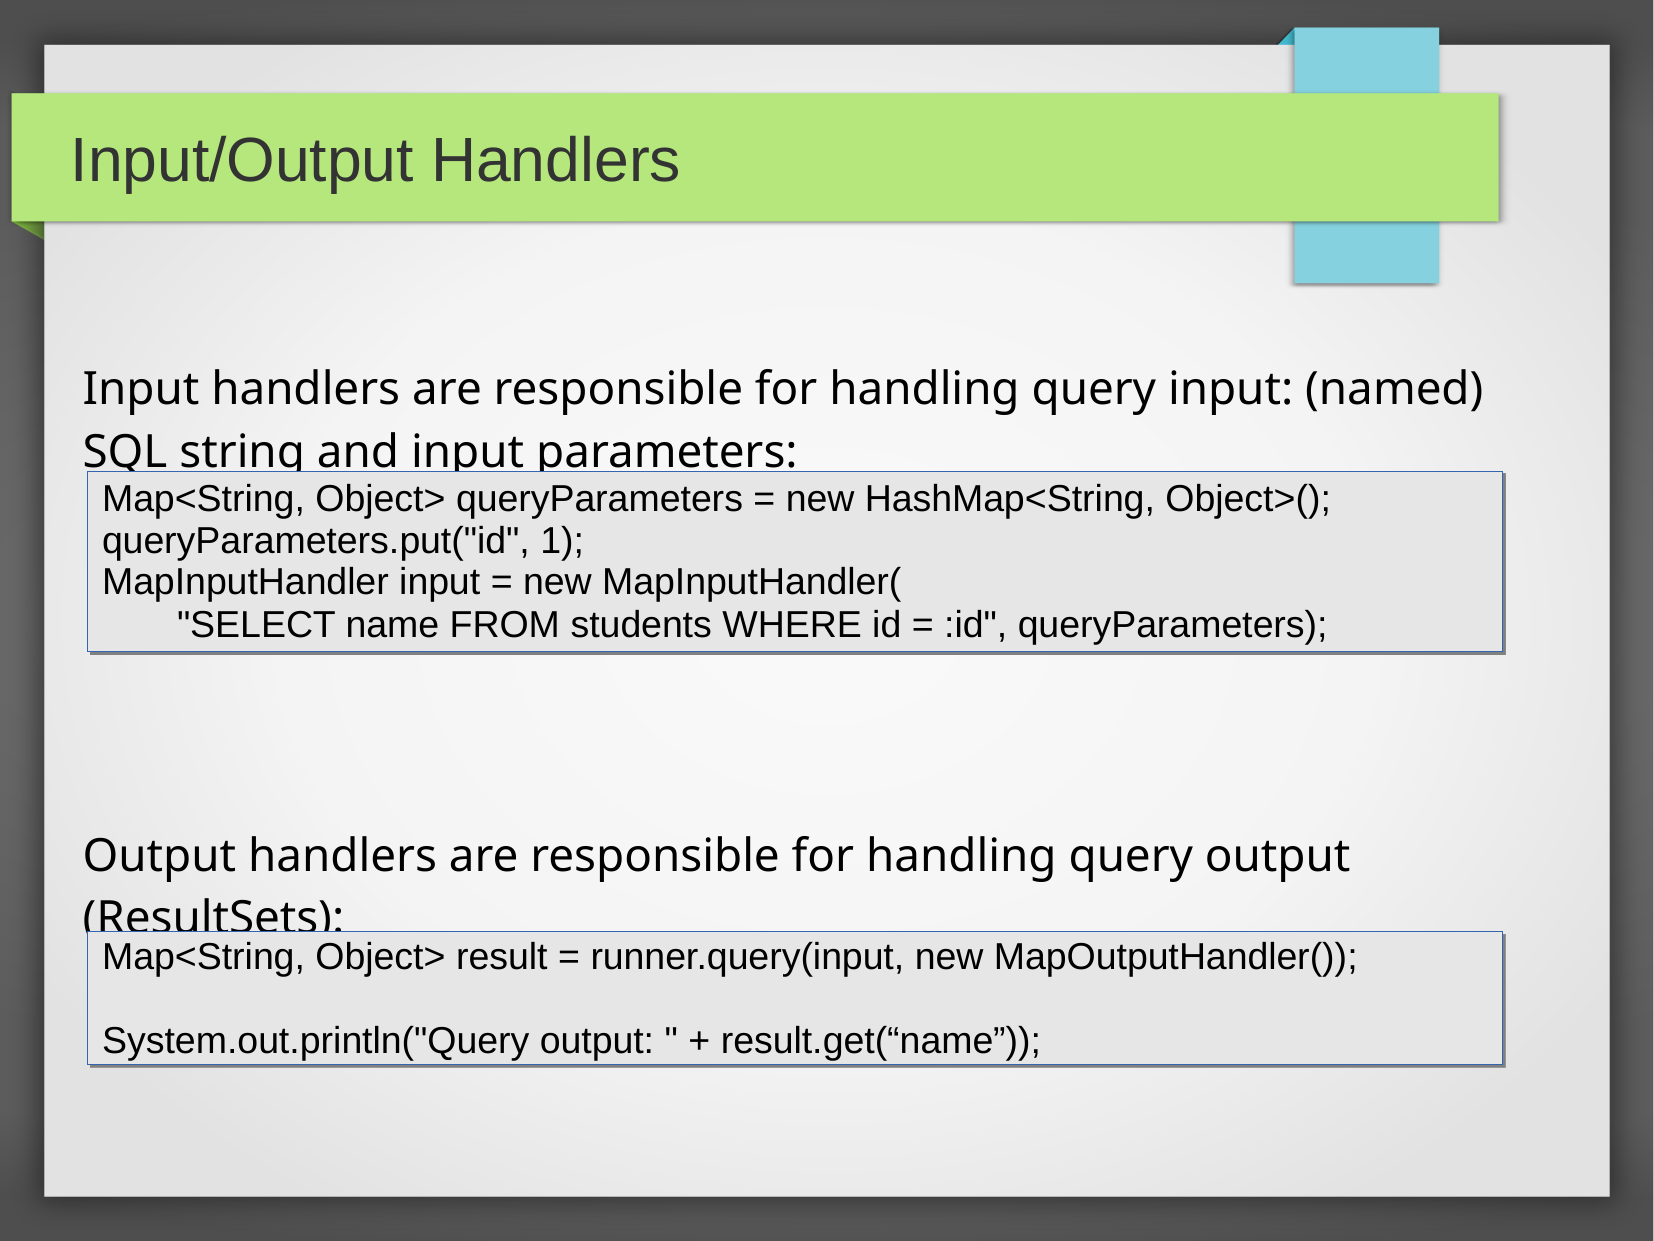

# Input/Output Handlers
Input handlers are responsible for handling query input: (named) SQL string and input parameters:
Map<String, Object> queryParameters = new HashMap<String, Object>();
queryParameters.put("id", 1);
MapInputHandler input = new MapInputHandler(
	"SELECT name FROM students WHERE id = :id", queryParameters);
Output handlers are responsible for handling query output (ResultSets):
Map<String, Object> result = runner.query(input, new MapOutputHandler());
System.out.println("Query output: " + result.get(“name”));